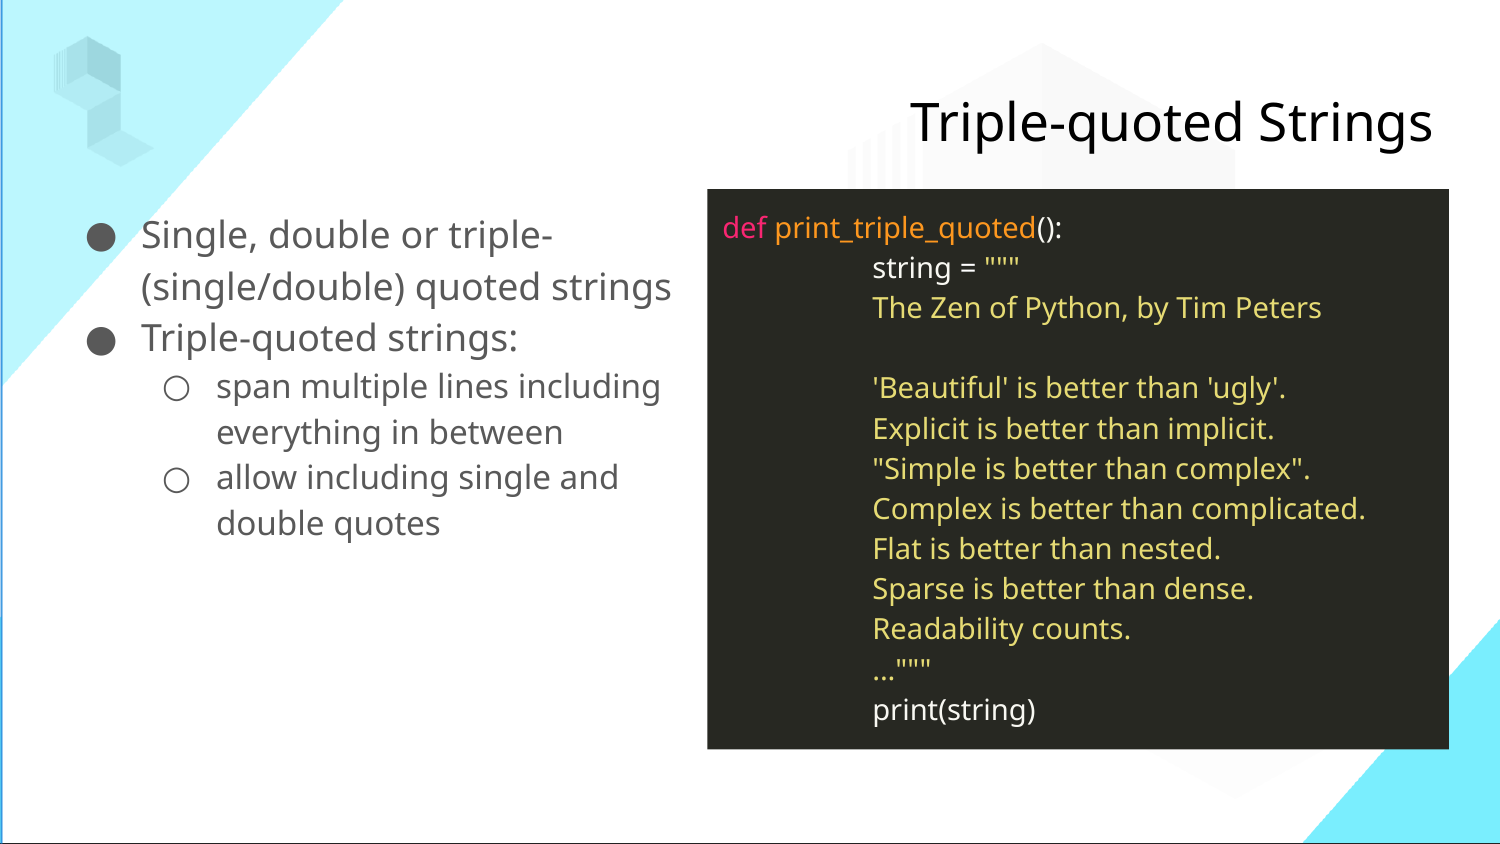

# Triple-quoted Strings
Single, double or triple-(single/double) quoted strings
Triple-quoted strings:
span multiple lines including everything in between
allow including single and double quotes
def print_triple_quoted():
	string = """
	The Zen of Python, by Tim Peters
	'Beautiful' is better than 'ugly'.
	Explicit is better than implicit.
	"Simple is better than complex".
	Complex is better than complicated.
	Flat is better than nested.
	Sparse is better than dense.
	Readability counts.
	..."""
	print(string)